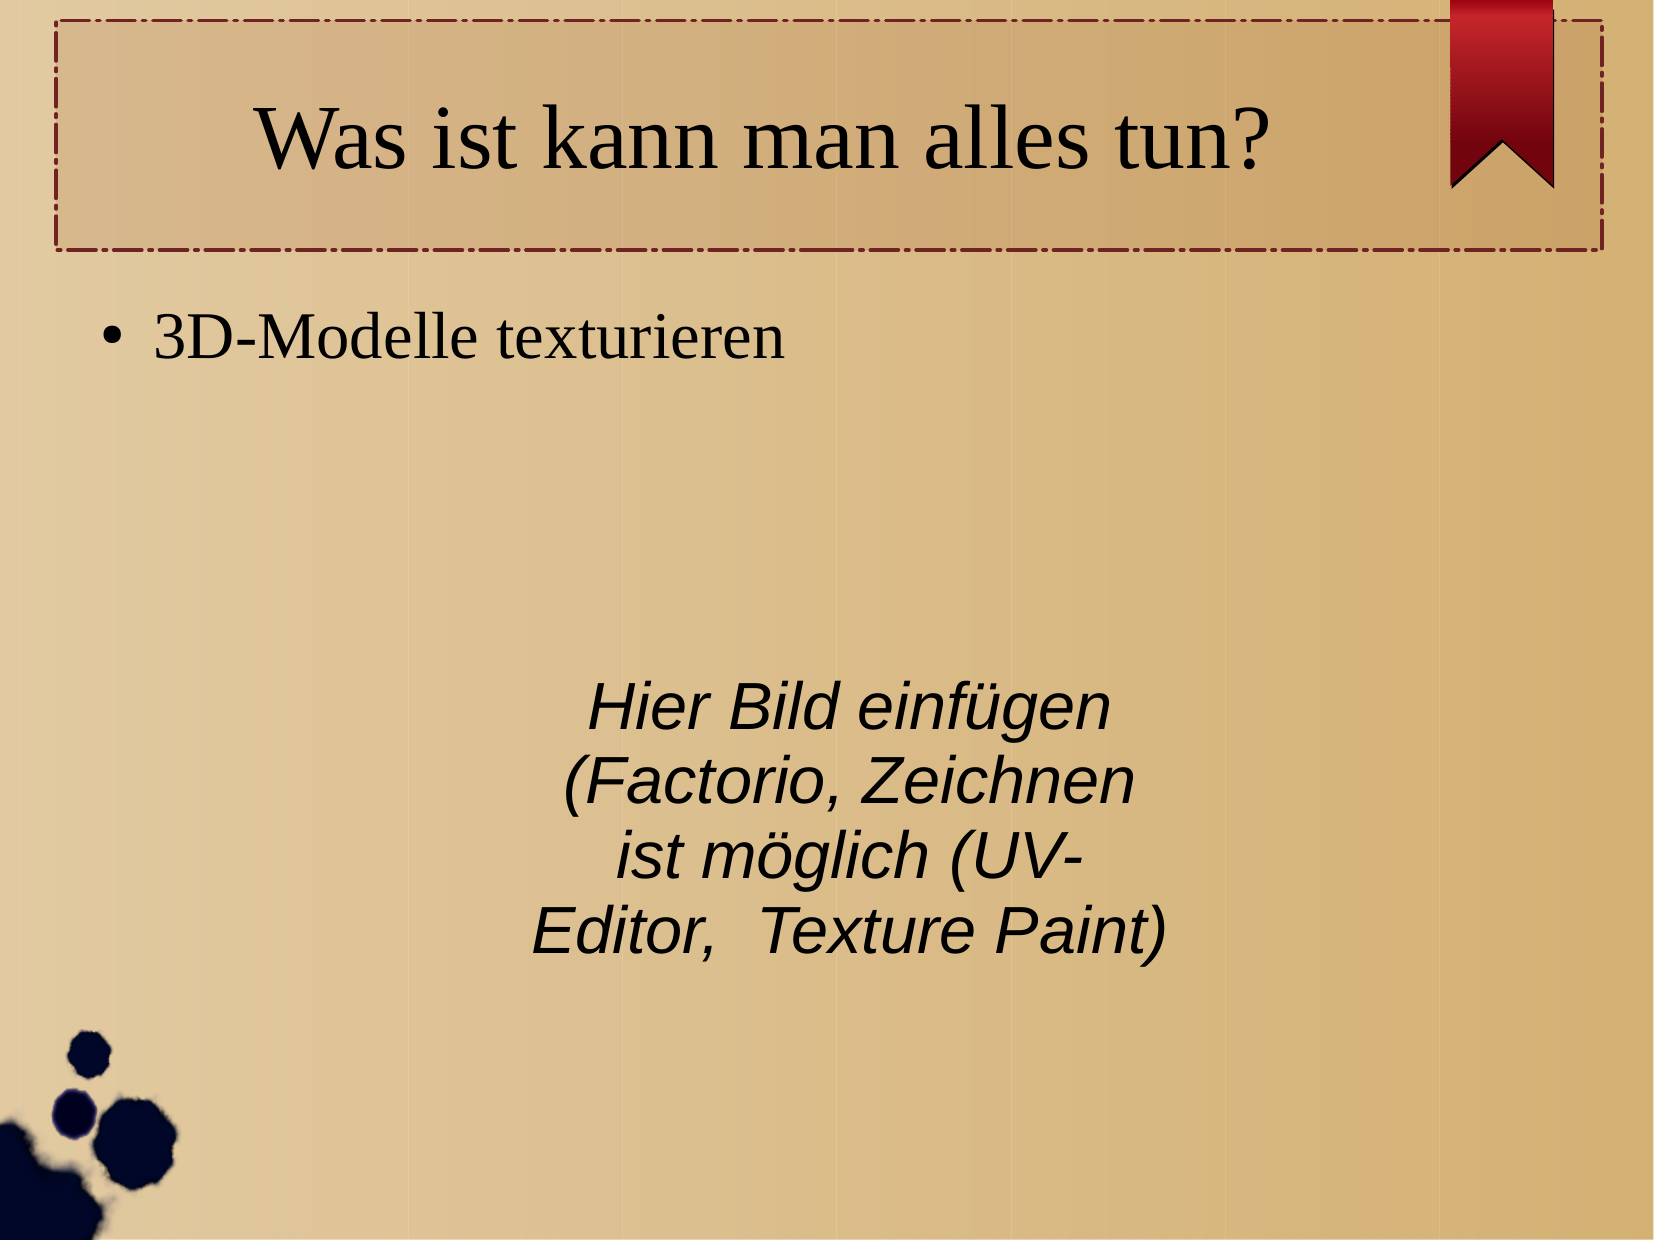

# Was ist kann man alles tun?
3D-Modelle texturieren
Hier Bild einfügen
(Factorio, Zeichnen ist möglich (UV-Editor, Texture Paint)